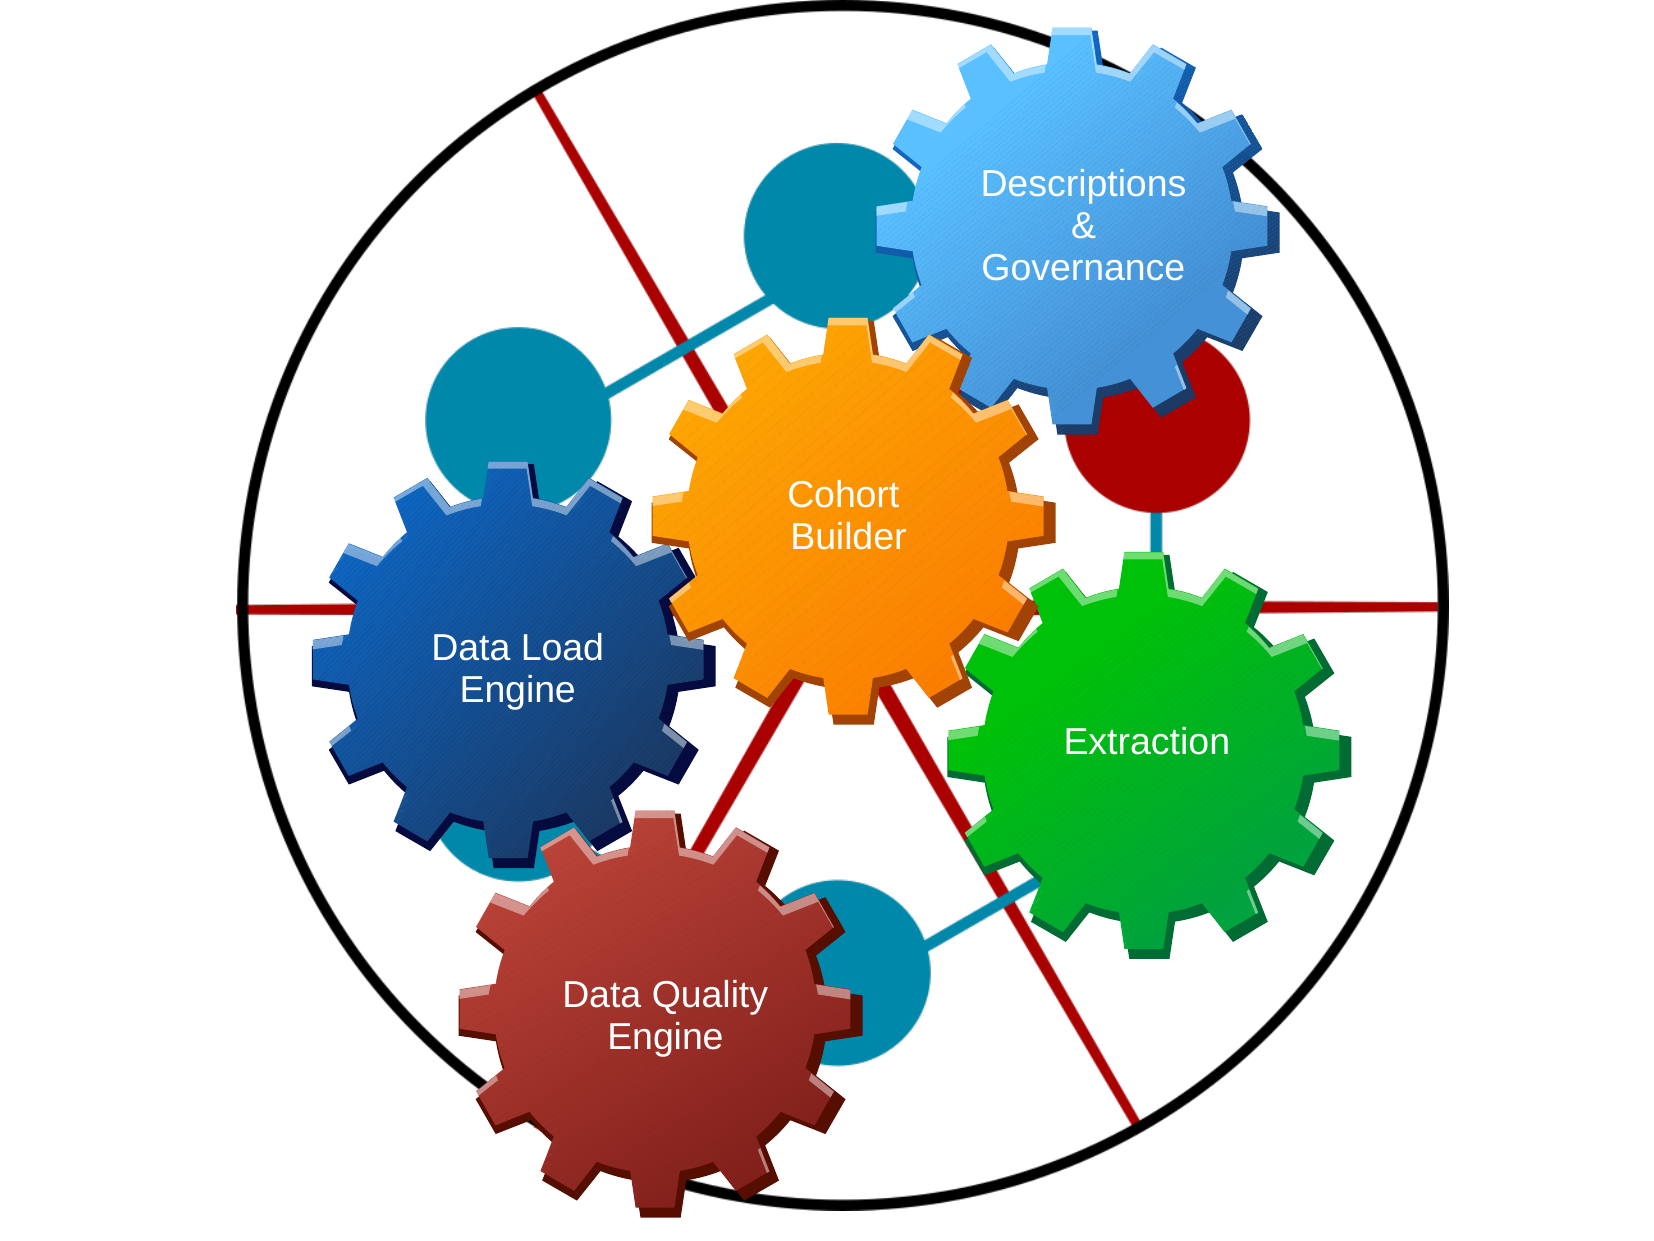

Descriptions
&
Governance
Cohort
Builder
Data Load
Engine
 Extraction
Data Quality
Engine